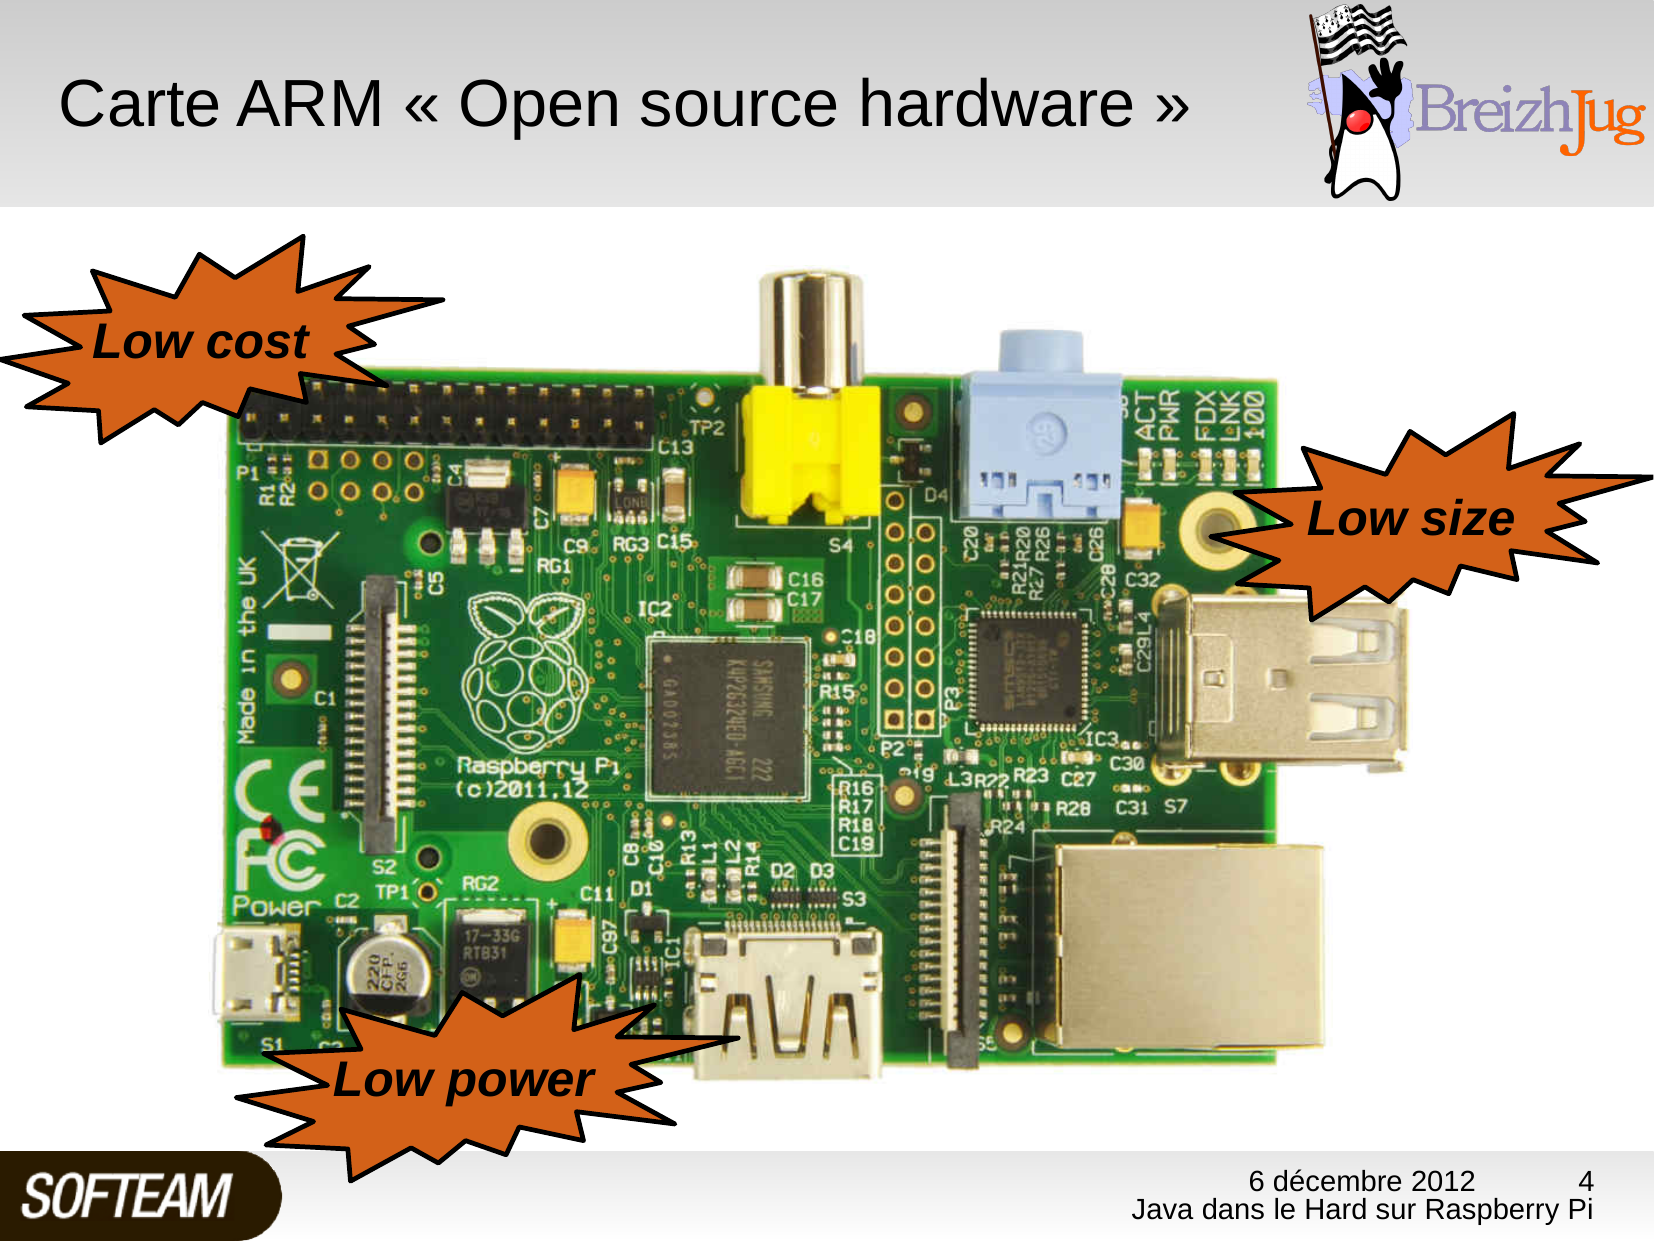

# Carte ARM « Open source hardware »
Low cost
Low size
Low power
14 septembre 2012
4
Beaglebone - JugSummerCamp 2012